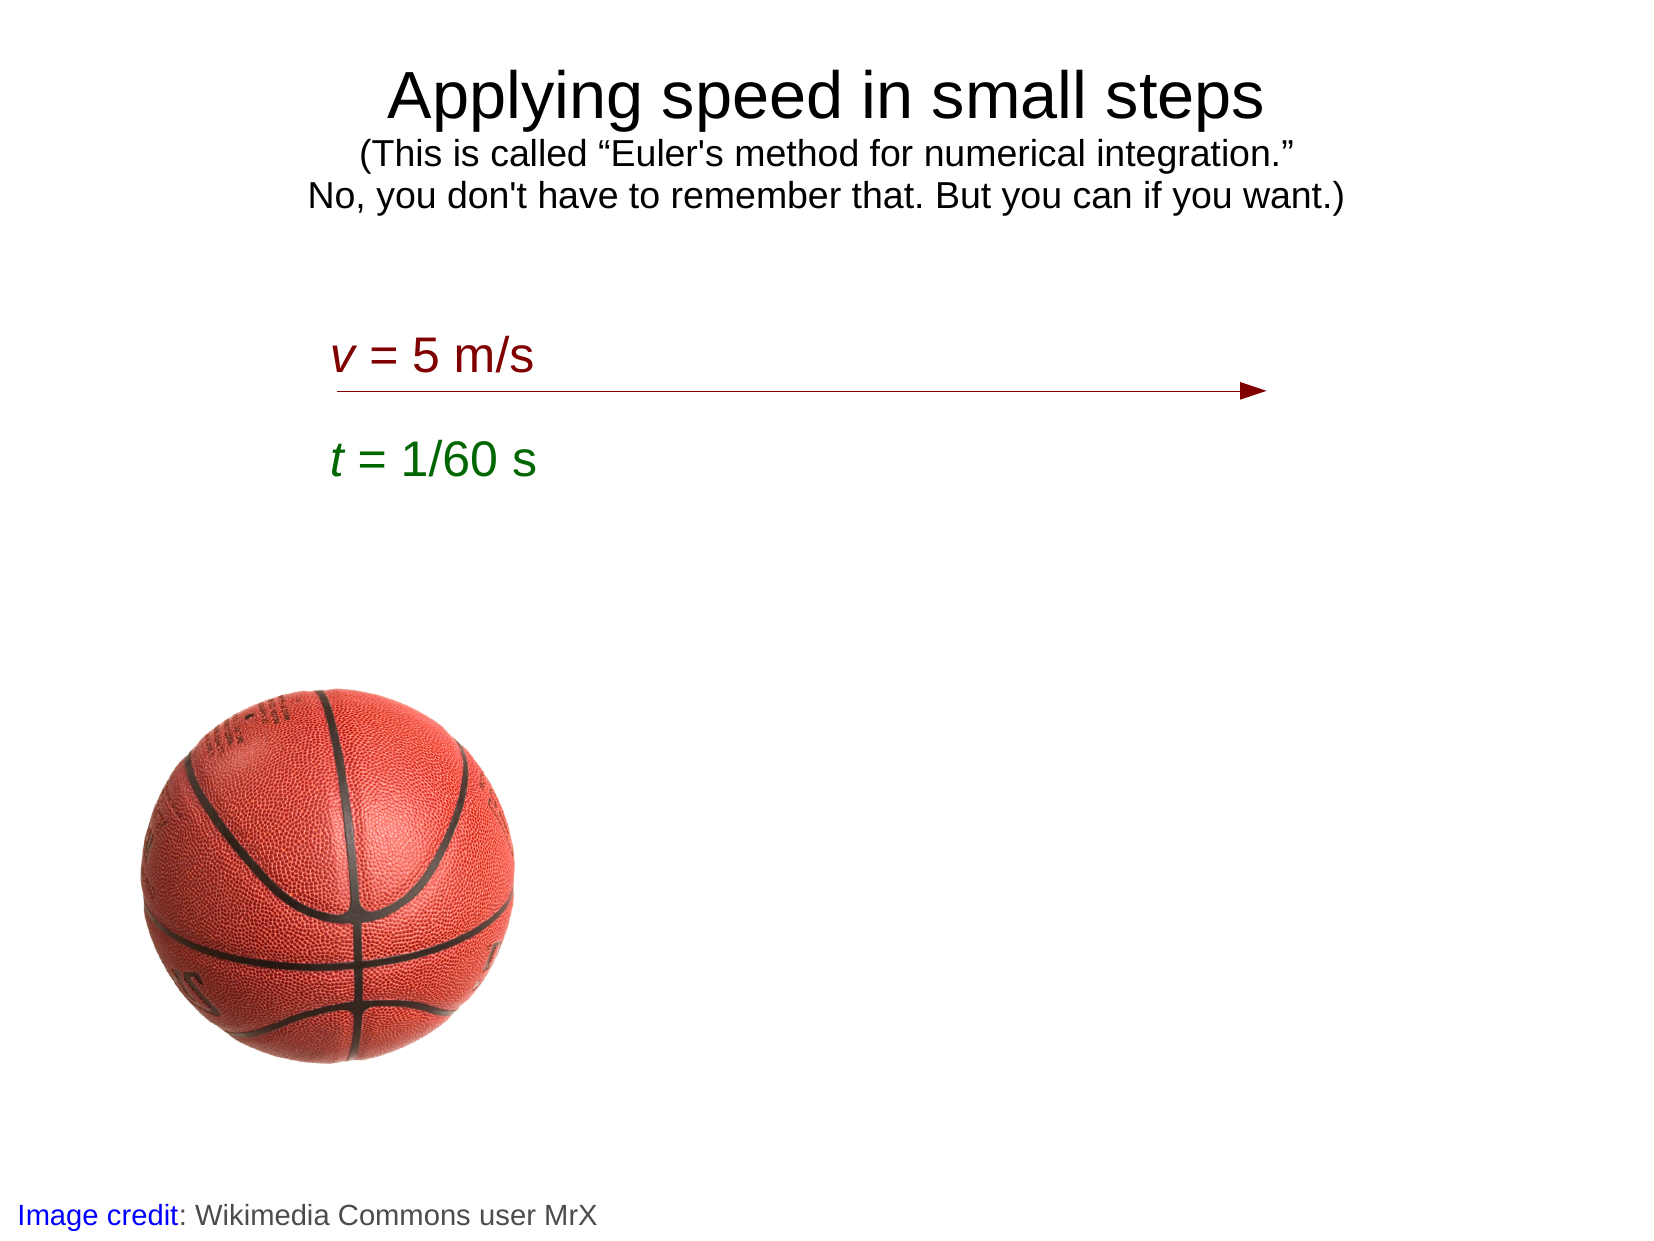

# Applying speed in small steps
(This is called “Euler's method for numerical integration.”
No, you don't have to remember that. But you can if you want.)
v = 5 m/s
t = 1/60 s
Image credit: Wikimedia Commons user MrX